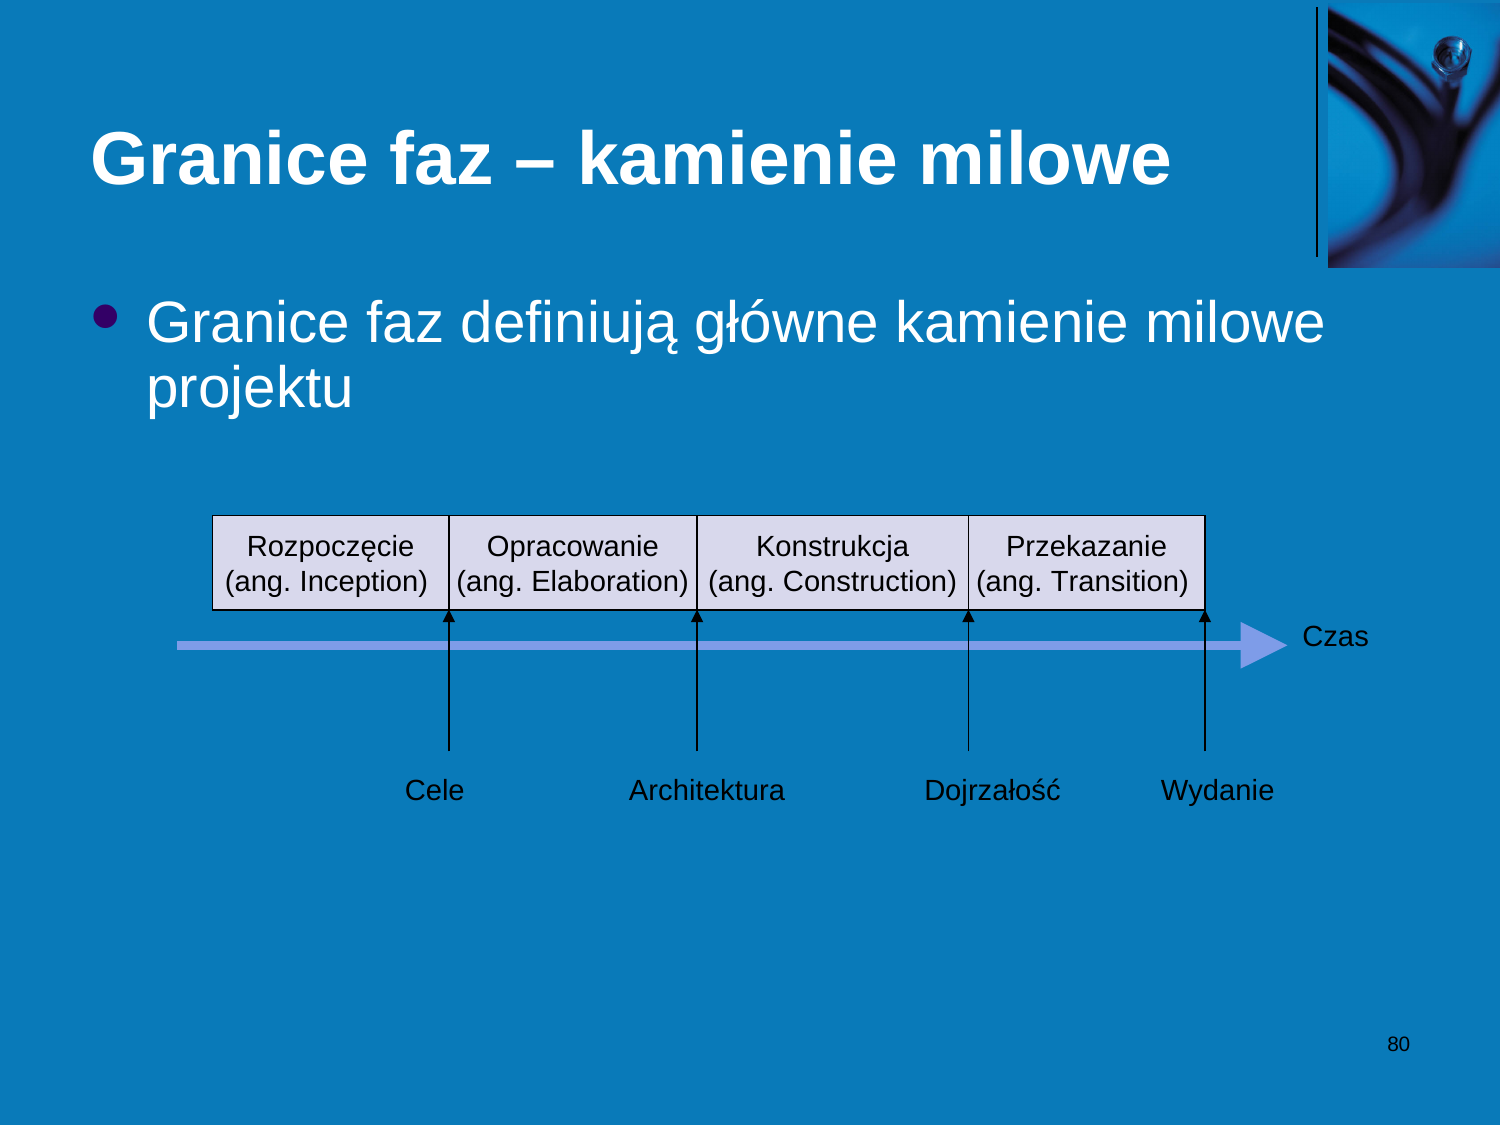

# Granice faz – kamienie milowe
Granice faz definiują główne kamienie milowe projektu
Rozpoczęcie
(ang. Inception)
Opracowanie
(ang. Elaboration)
Konstrukcja
(ang. Construction)
Przekazanie
(ang. Transition)
Czas
Cele
Architektura
Dojrzałość
Wydanie
80